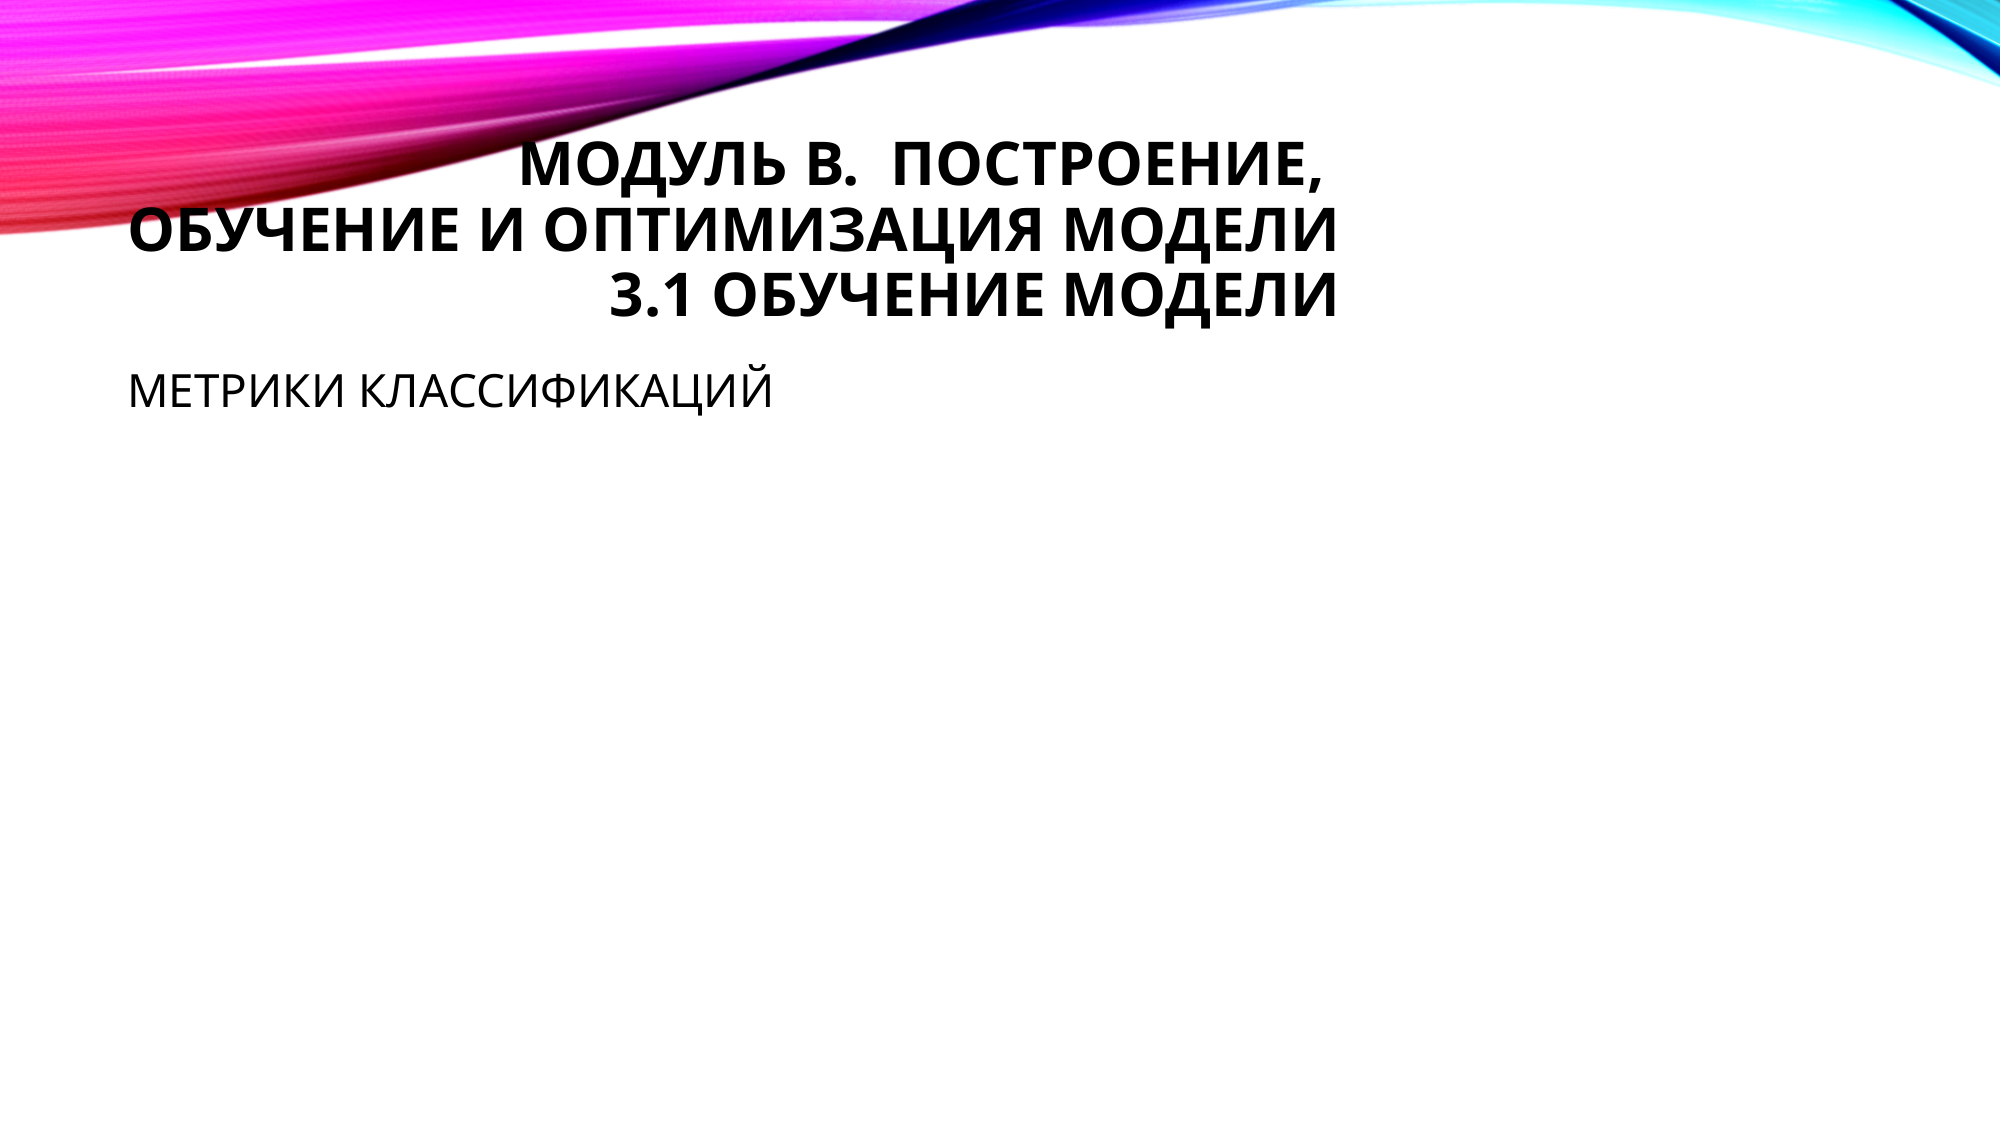

Модуль В. Построение,
обучение и оптимизация модели
3.1 Обучение модели
# МЕТРИКИ КЛАССИФИКАЦИЙ